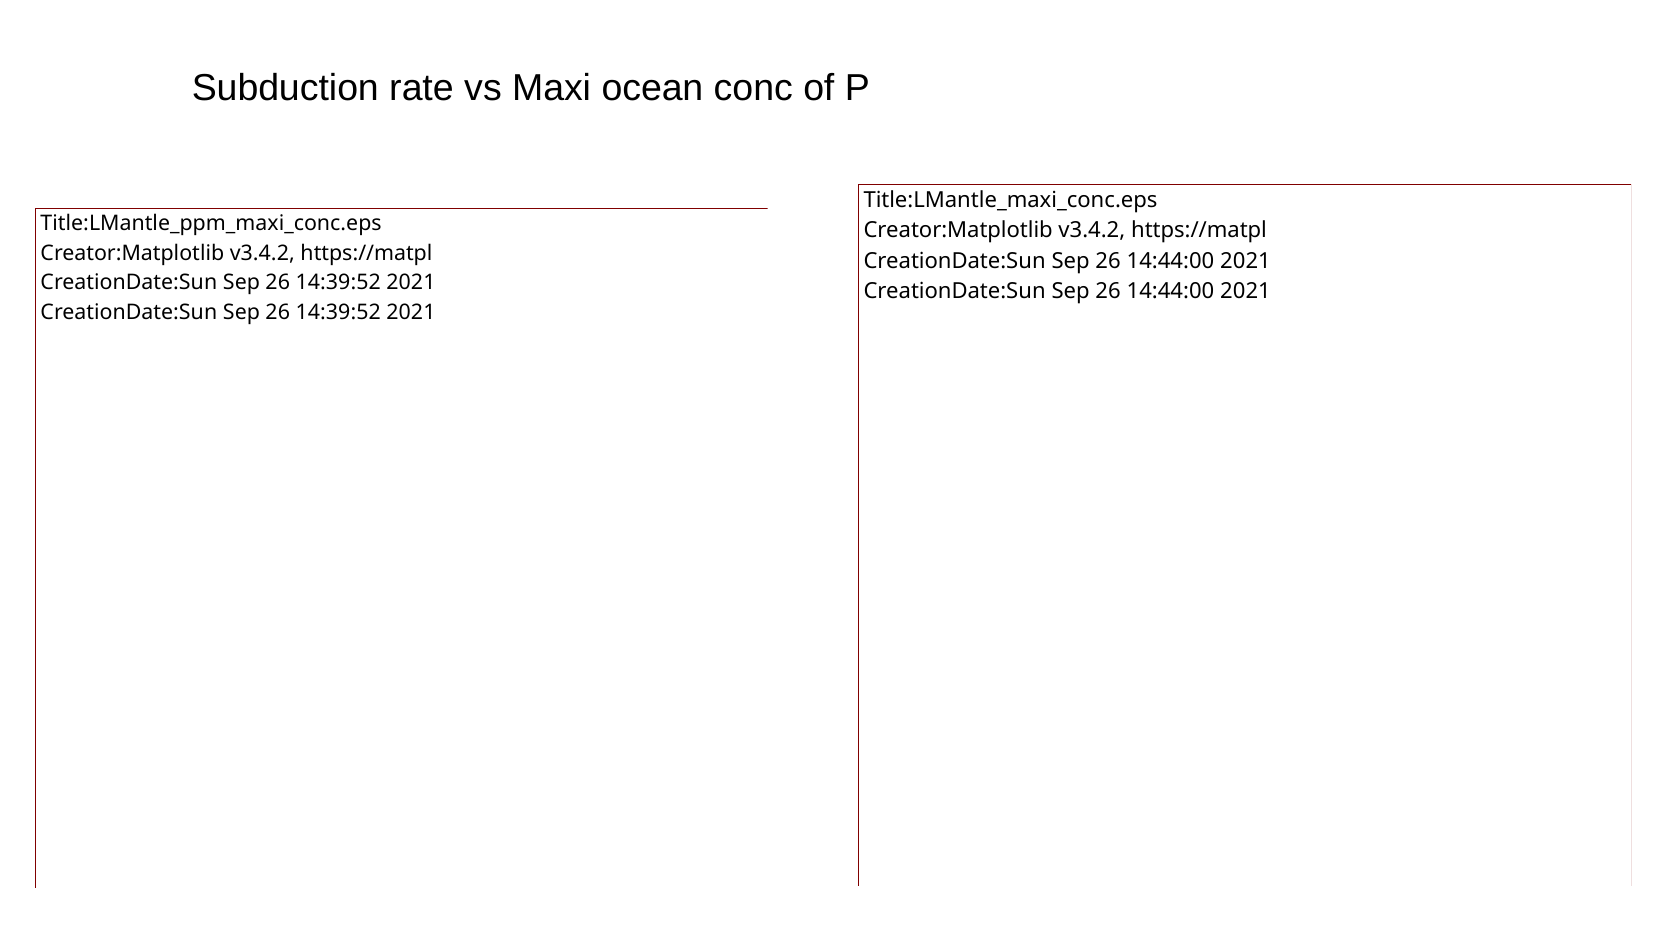

Subduction rate vs Maxi ocean conc of P